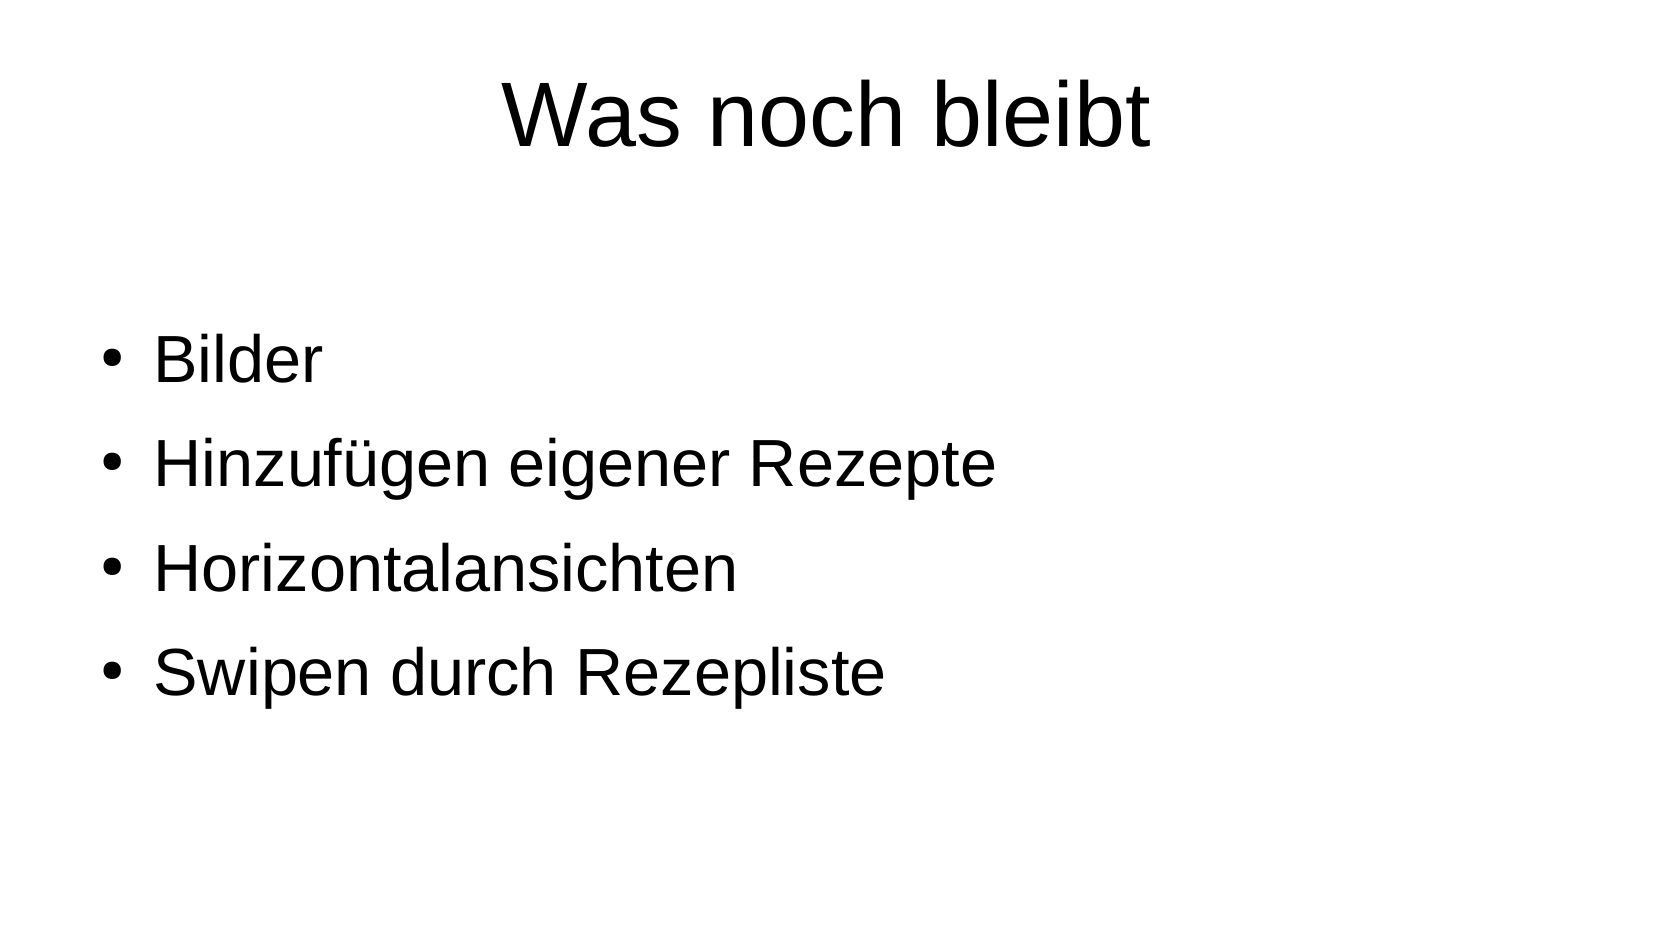

# Was noch bleibt
Bilder
Hinzufügen eigener Rezepte
Horizontalansichten
Swipen durch Rezepliste